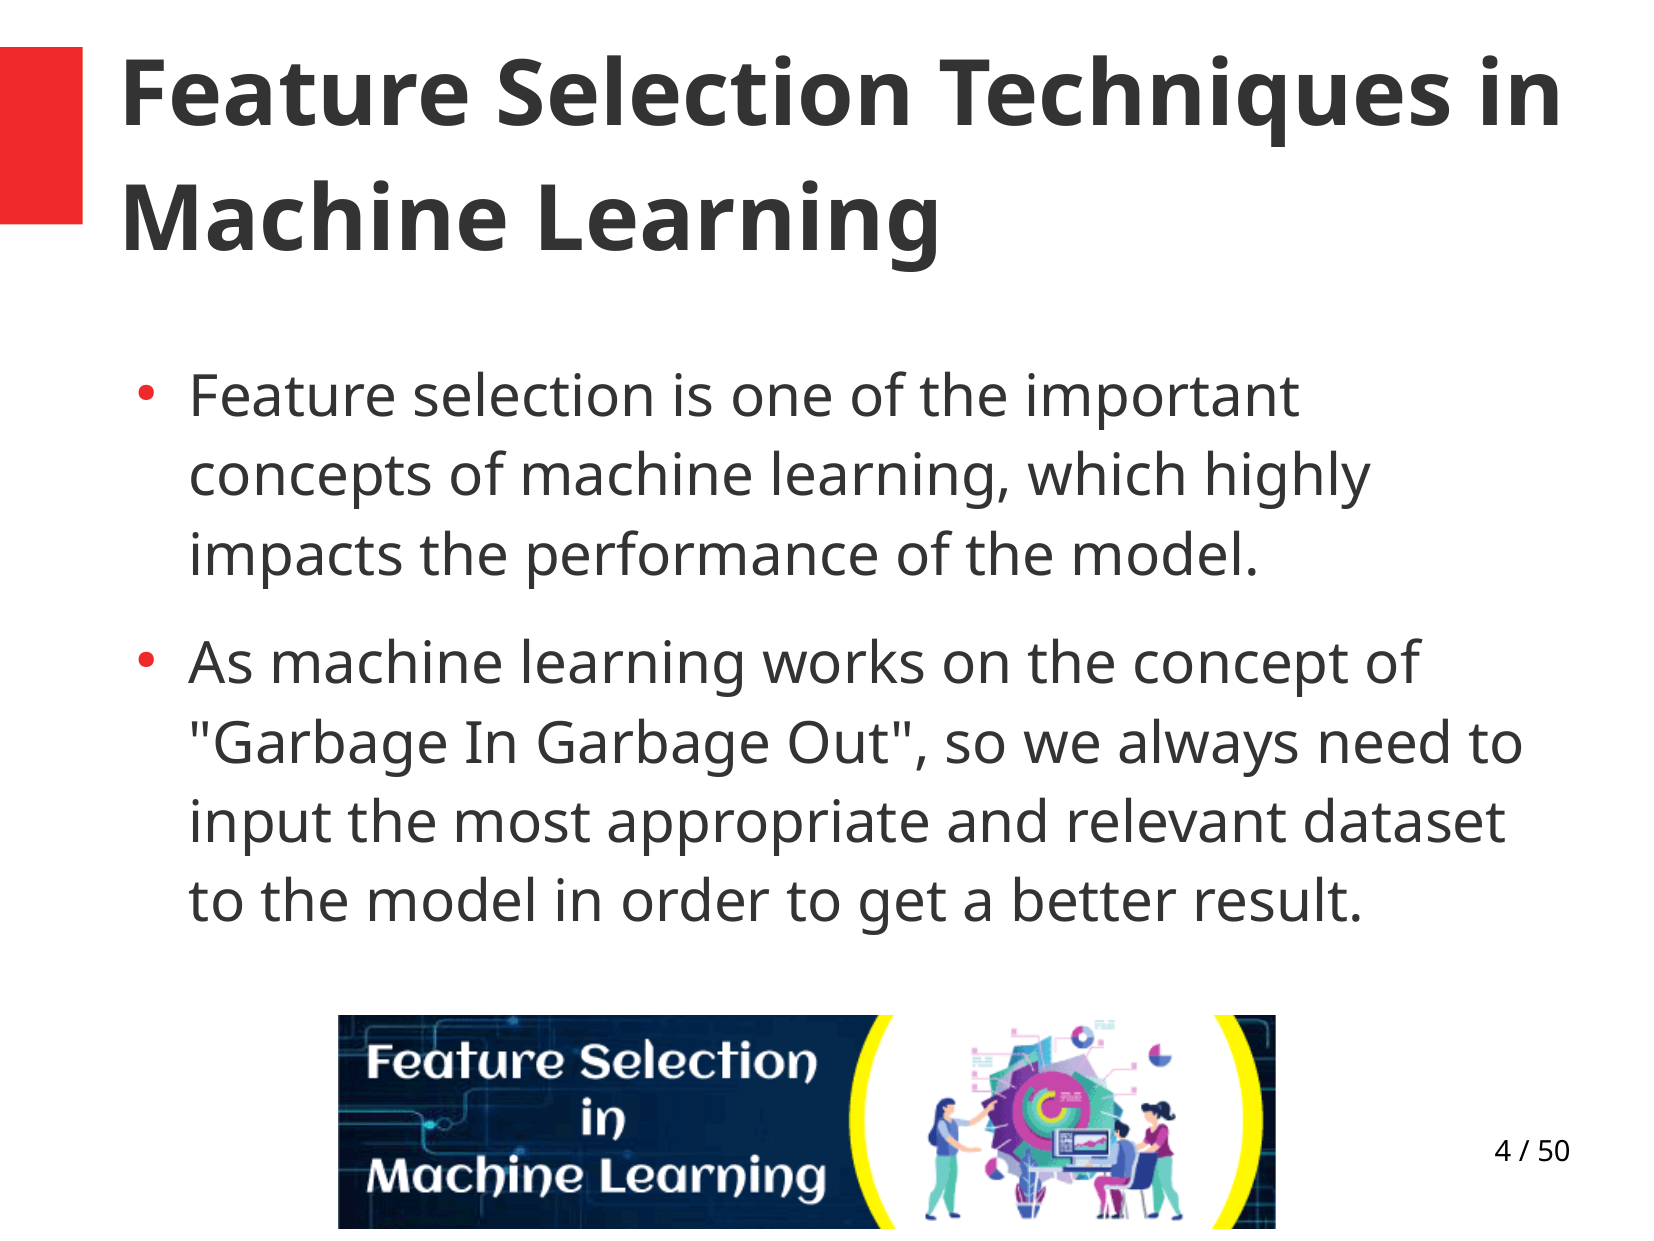

# Feature Selection Techniques in Machine Learning
Feature selection is one of the important concepts of machine learning, which highly impacts the performance of the model.
As machine learning works on the concept of "Garbage In Garbage Out", so we always need to input the most appropriate and relevant dataset to the model in order to get a better result.
4